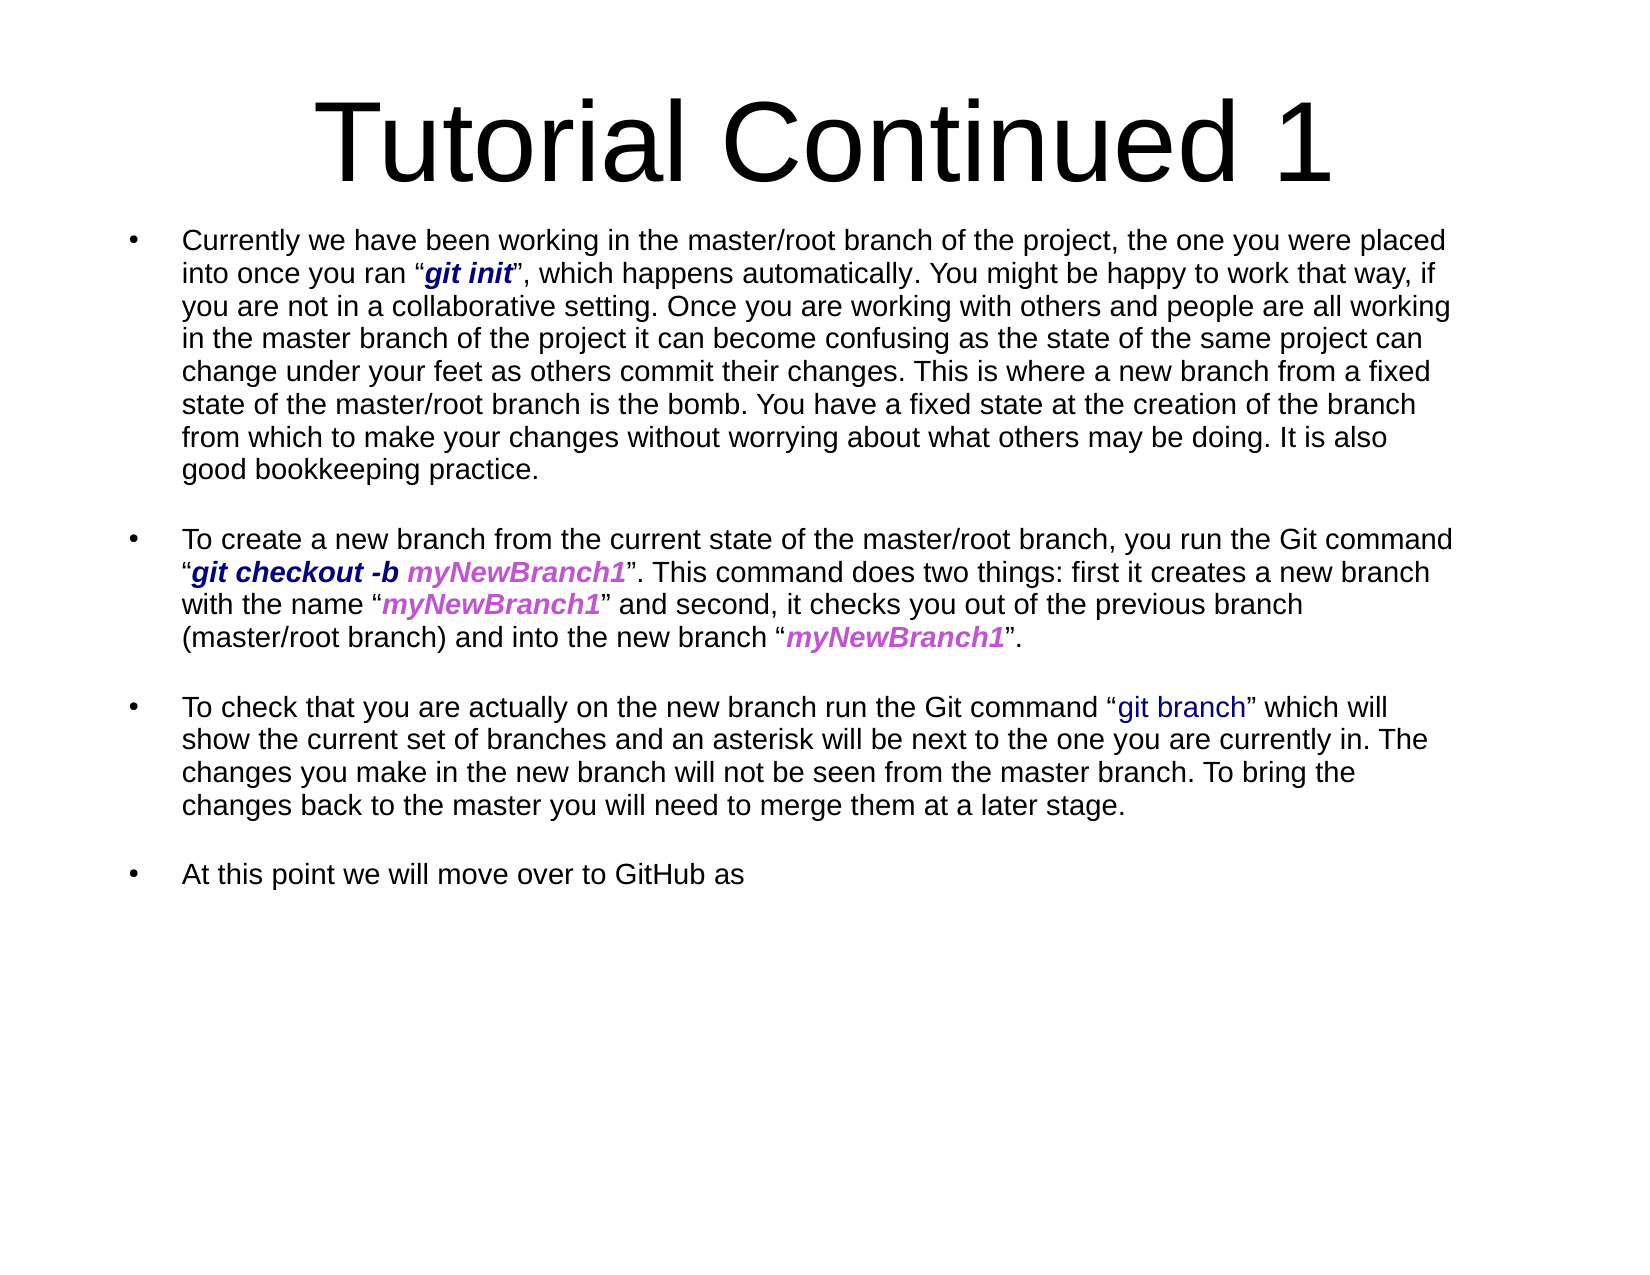

# Tutorial Continued 1
Currently we have been working in the master/root branch of the project, the one you were placed into once you ran “git init”, which happens automatically. You might be happy to work that way, if you are not in a collaborative setting. Once you are working with others and people are all working in the master branch of the project it can become confusing as the state of the same project can change under your feet as others commit their changes. This is where a new branch from a fixed state of the master/root branch is the bomb. You have a fixed state at the creation of the branch from which to make your changes without worrying about what others may be doing. It is also good bookkeeping practice.
To create a new branch from the current state of the master/root branch, you run the Git command “git checkout -b myNewBranch1”. This command does two things: first it creates a new branch with the name “myNewBranch1” and second, it checks you out of the previous branch (master/root branch) and into the new branch “myNewBranch1”.
To check that you are actually on the new branch run the Git command “git branch” which will show the current set of branches and an asterisk will be next to the one you are currently in. The changes you make in the new branch will not be seen from the master branch. To bring the changes back to the master you will need to merge them at a later stage.
At this point we will move over to GitHub as